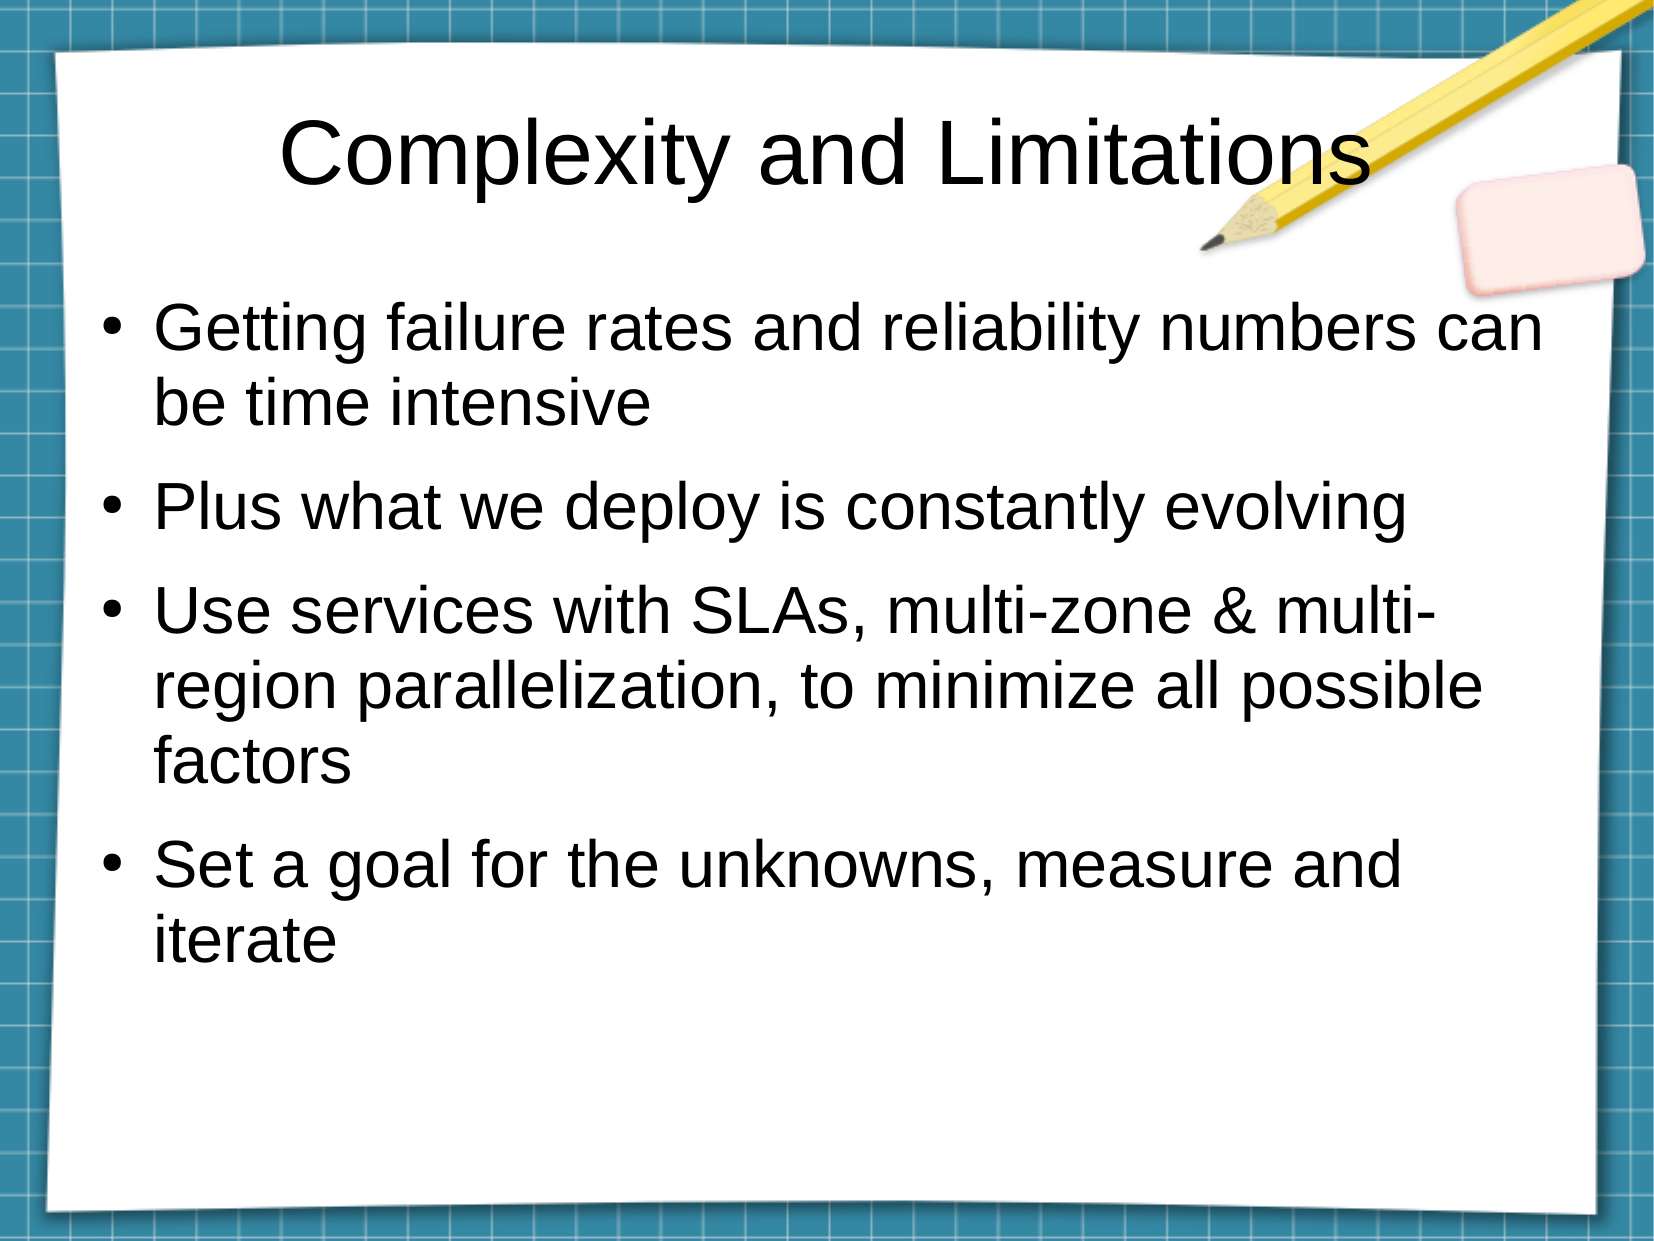

# Complexity and Limitations
Getting failure rates and reliability numbers can be time intensive
Plus what we deploy is constantly evolving
Use services with SLAs, multi-zone & multi-region parallelization, to minimize all possible factors
Set a goal for the unknowns, measure and iterate